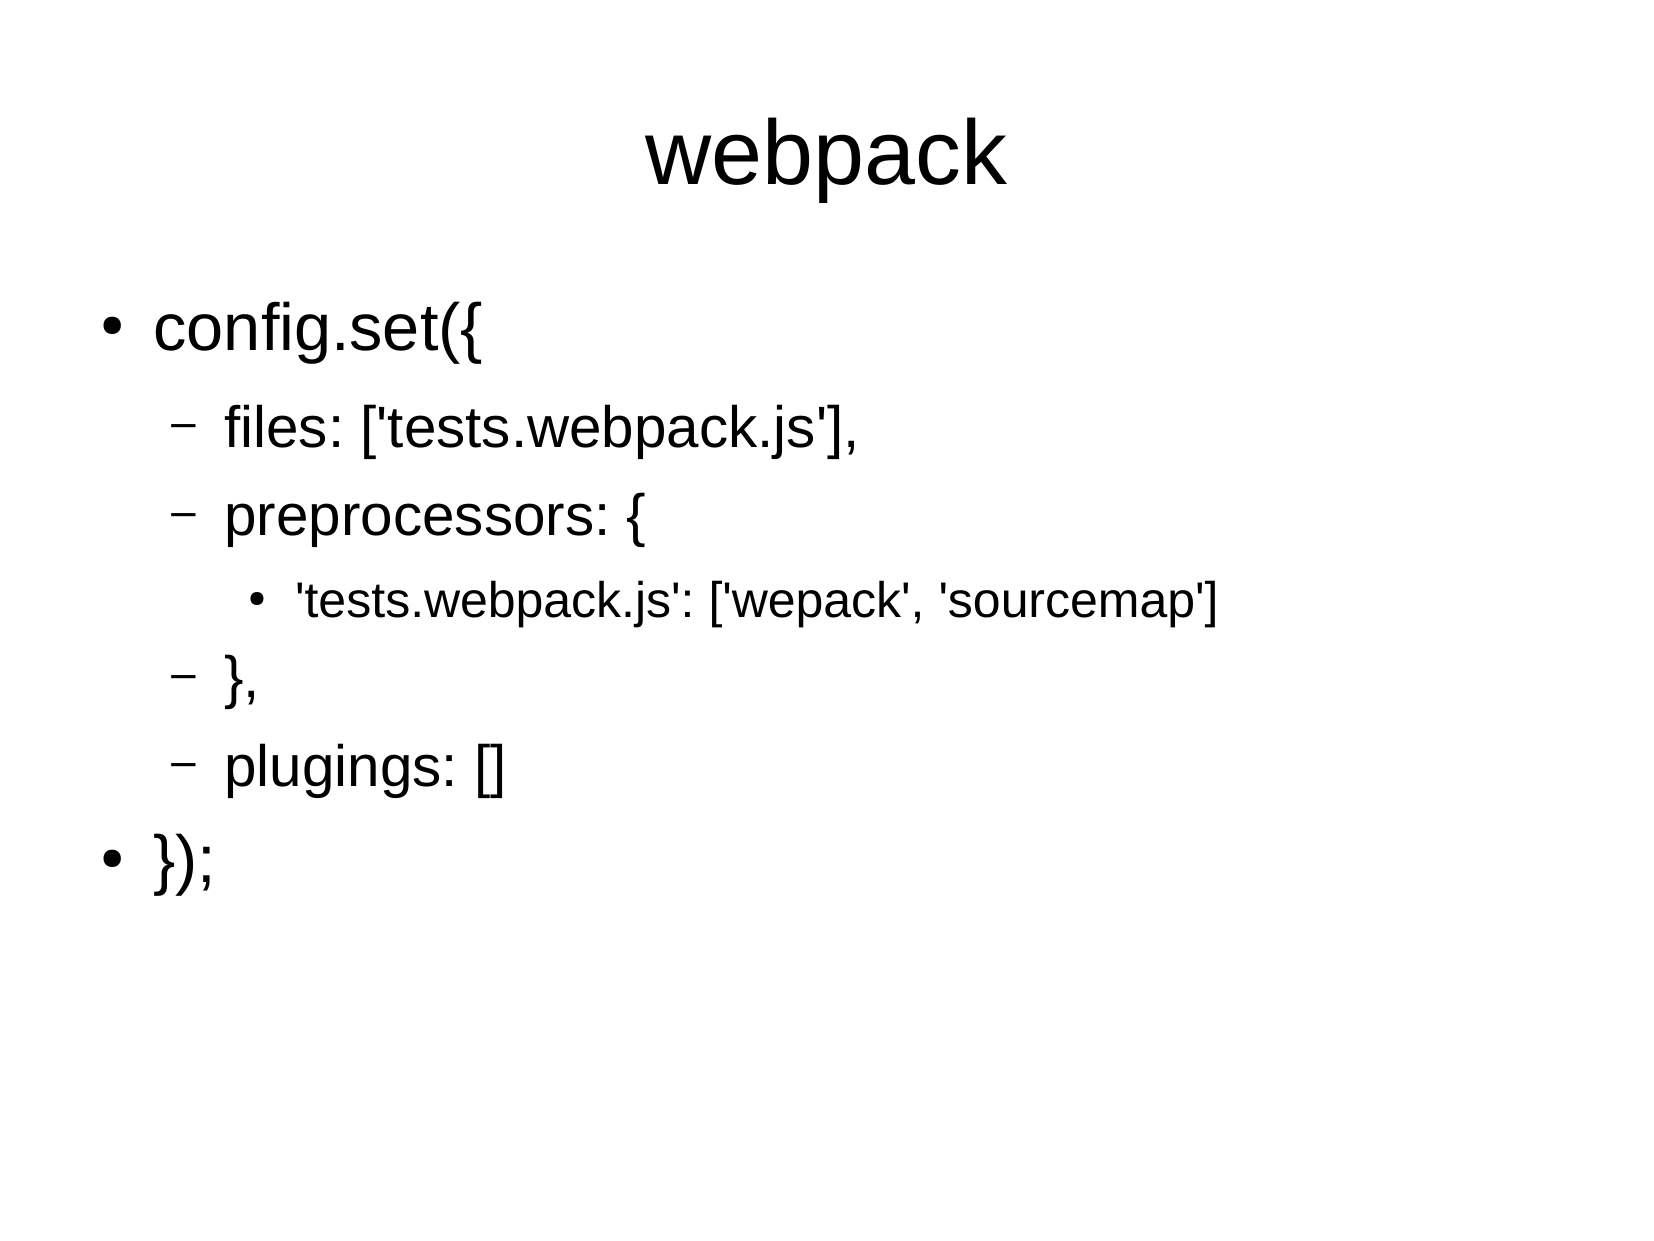

# webpack
config.set({
files: ['tests.webpack.js'],
preprocessors: {
'tests.webpack.js': ['wepack', 'sourcemap']
},
plugings: []
});